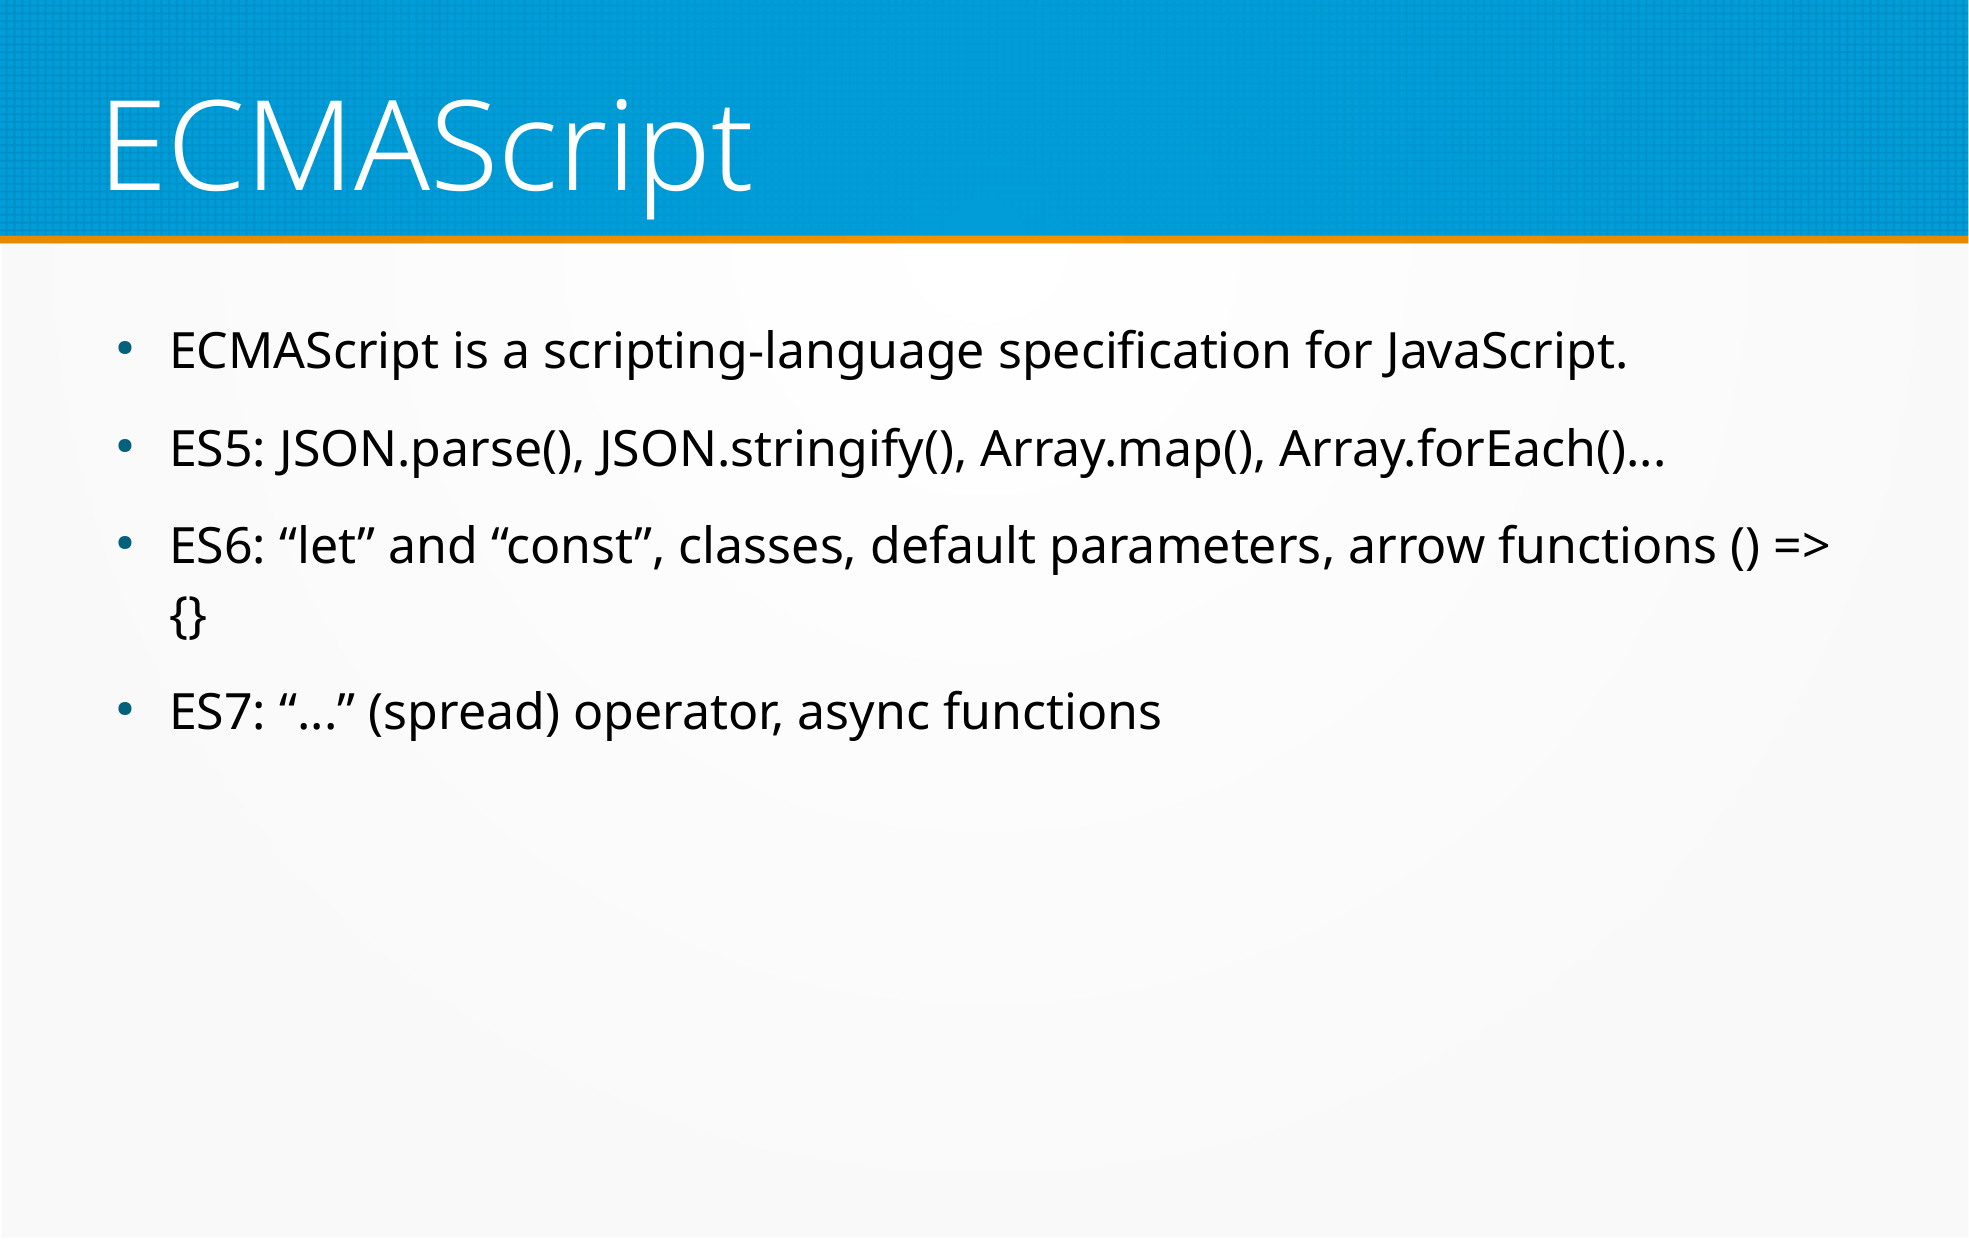

# ECMAScript
ECMAScript is a scripting-language specification for JavaScript.
ES5: JSON.parse(), JSON.stringify(), Array.map(), Array.forEach()...
ES6: “let” and “const”, classes, default parameters, arrow functions () => {}
ES7: “...” (spread) operator, async functions